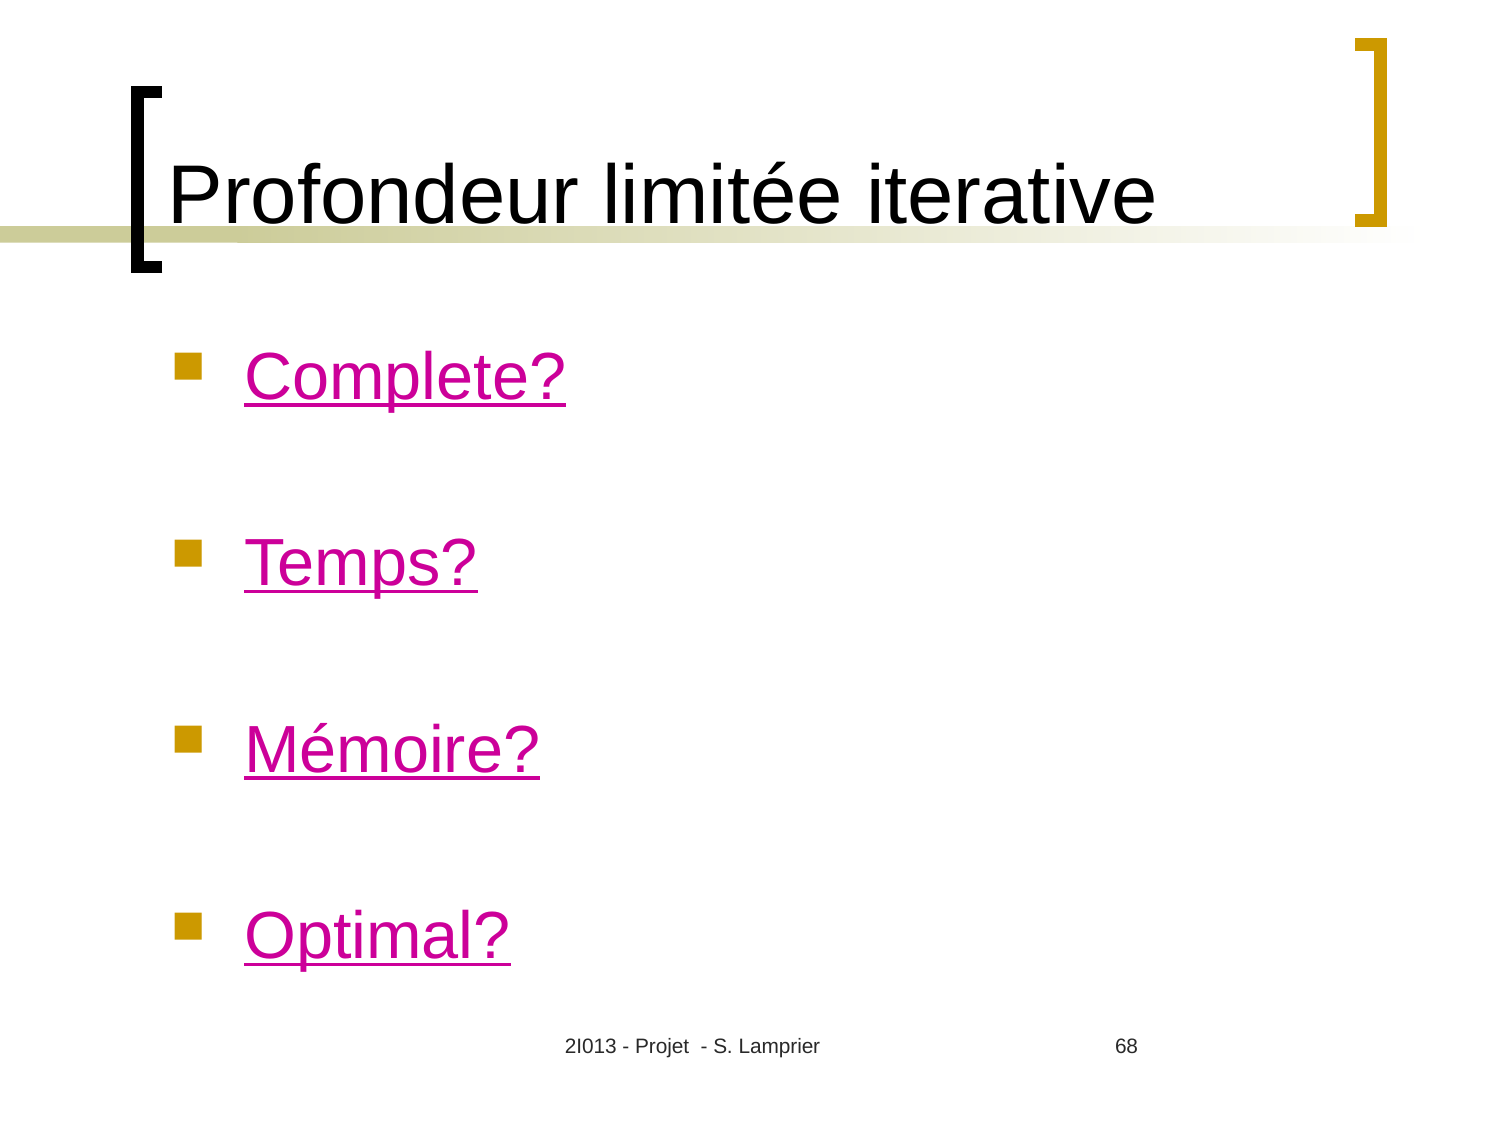

# Profondeur limitée iterative
Complete?
Temps?
Mémoire?
Optimal?
2I013 - Projet - S. Lamprier